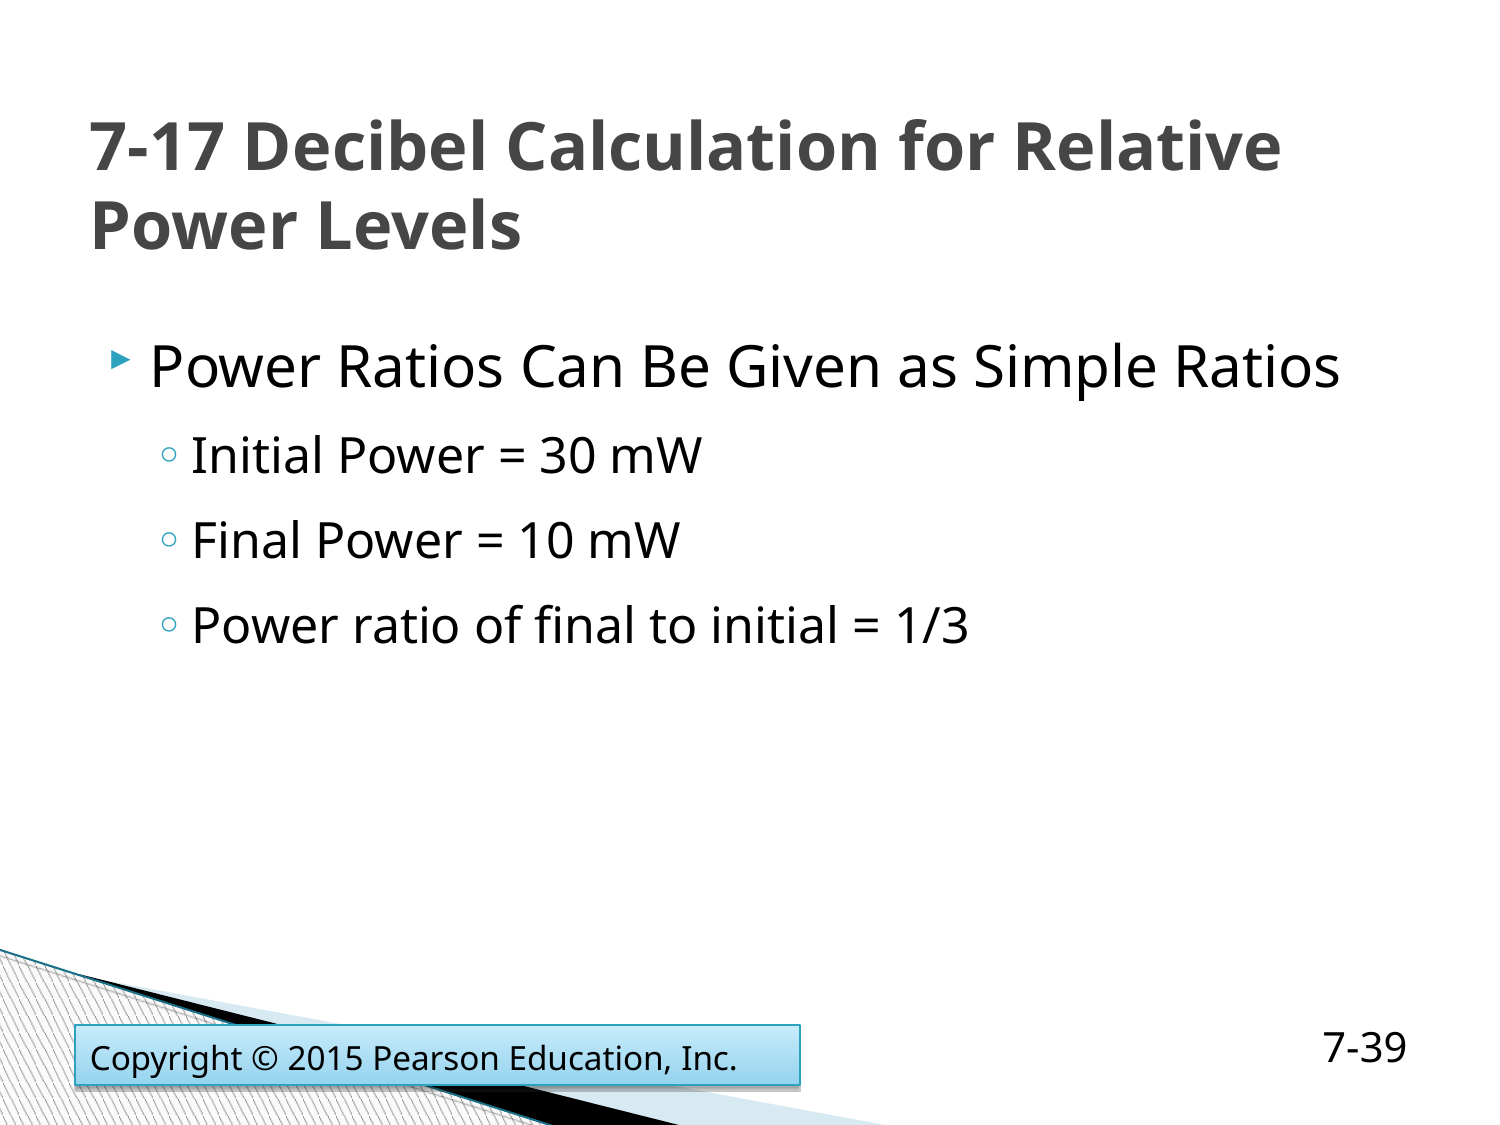

7-17 Decibel Calculation for Relative Power Levels
# Power Ratios Can Be Given as Simple Ratios
Initial Power = 30 mW
Final Power = 10 mW
Power ratio of final to initial = 1/3
Copyright © 2015 Pearson Education, Inc.